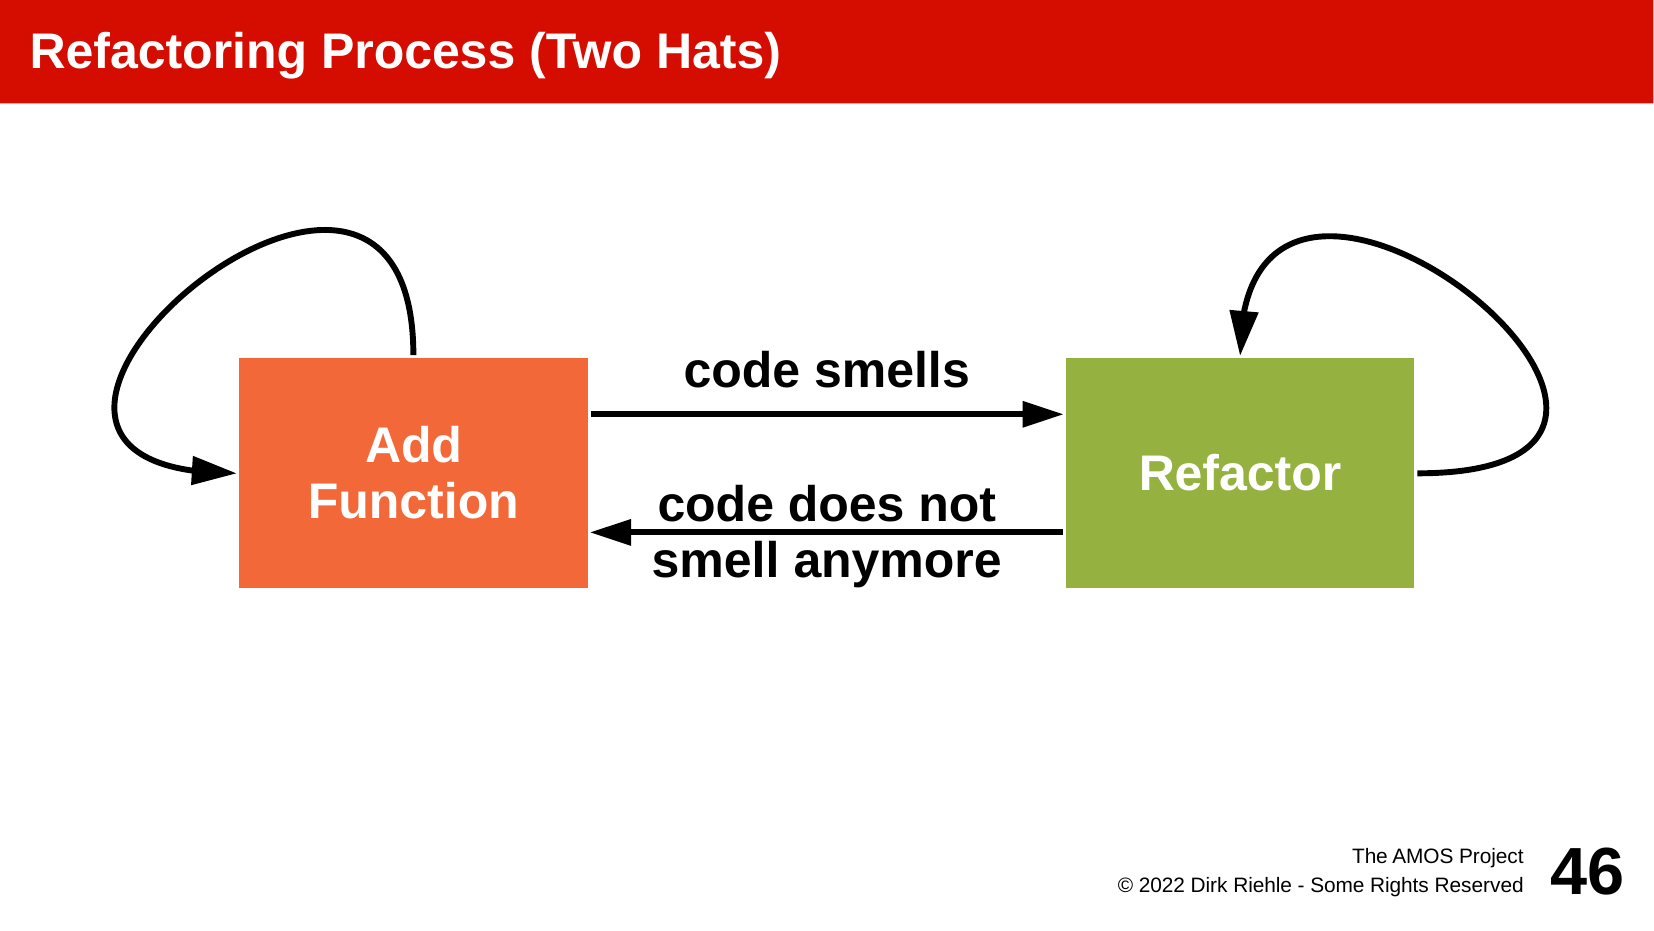

# Refactoring Process (Two Hats)
code smells
Add Function
Refactor
code does not
smell anymore
The AMOS Project
46
© 2022 Dirk Riehle - Some Rights Reserved